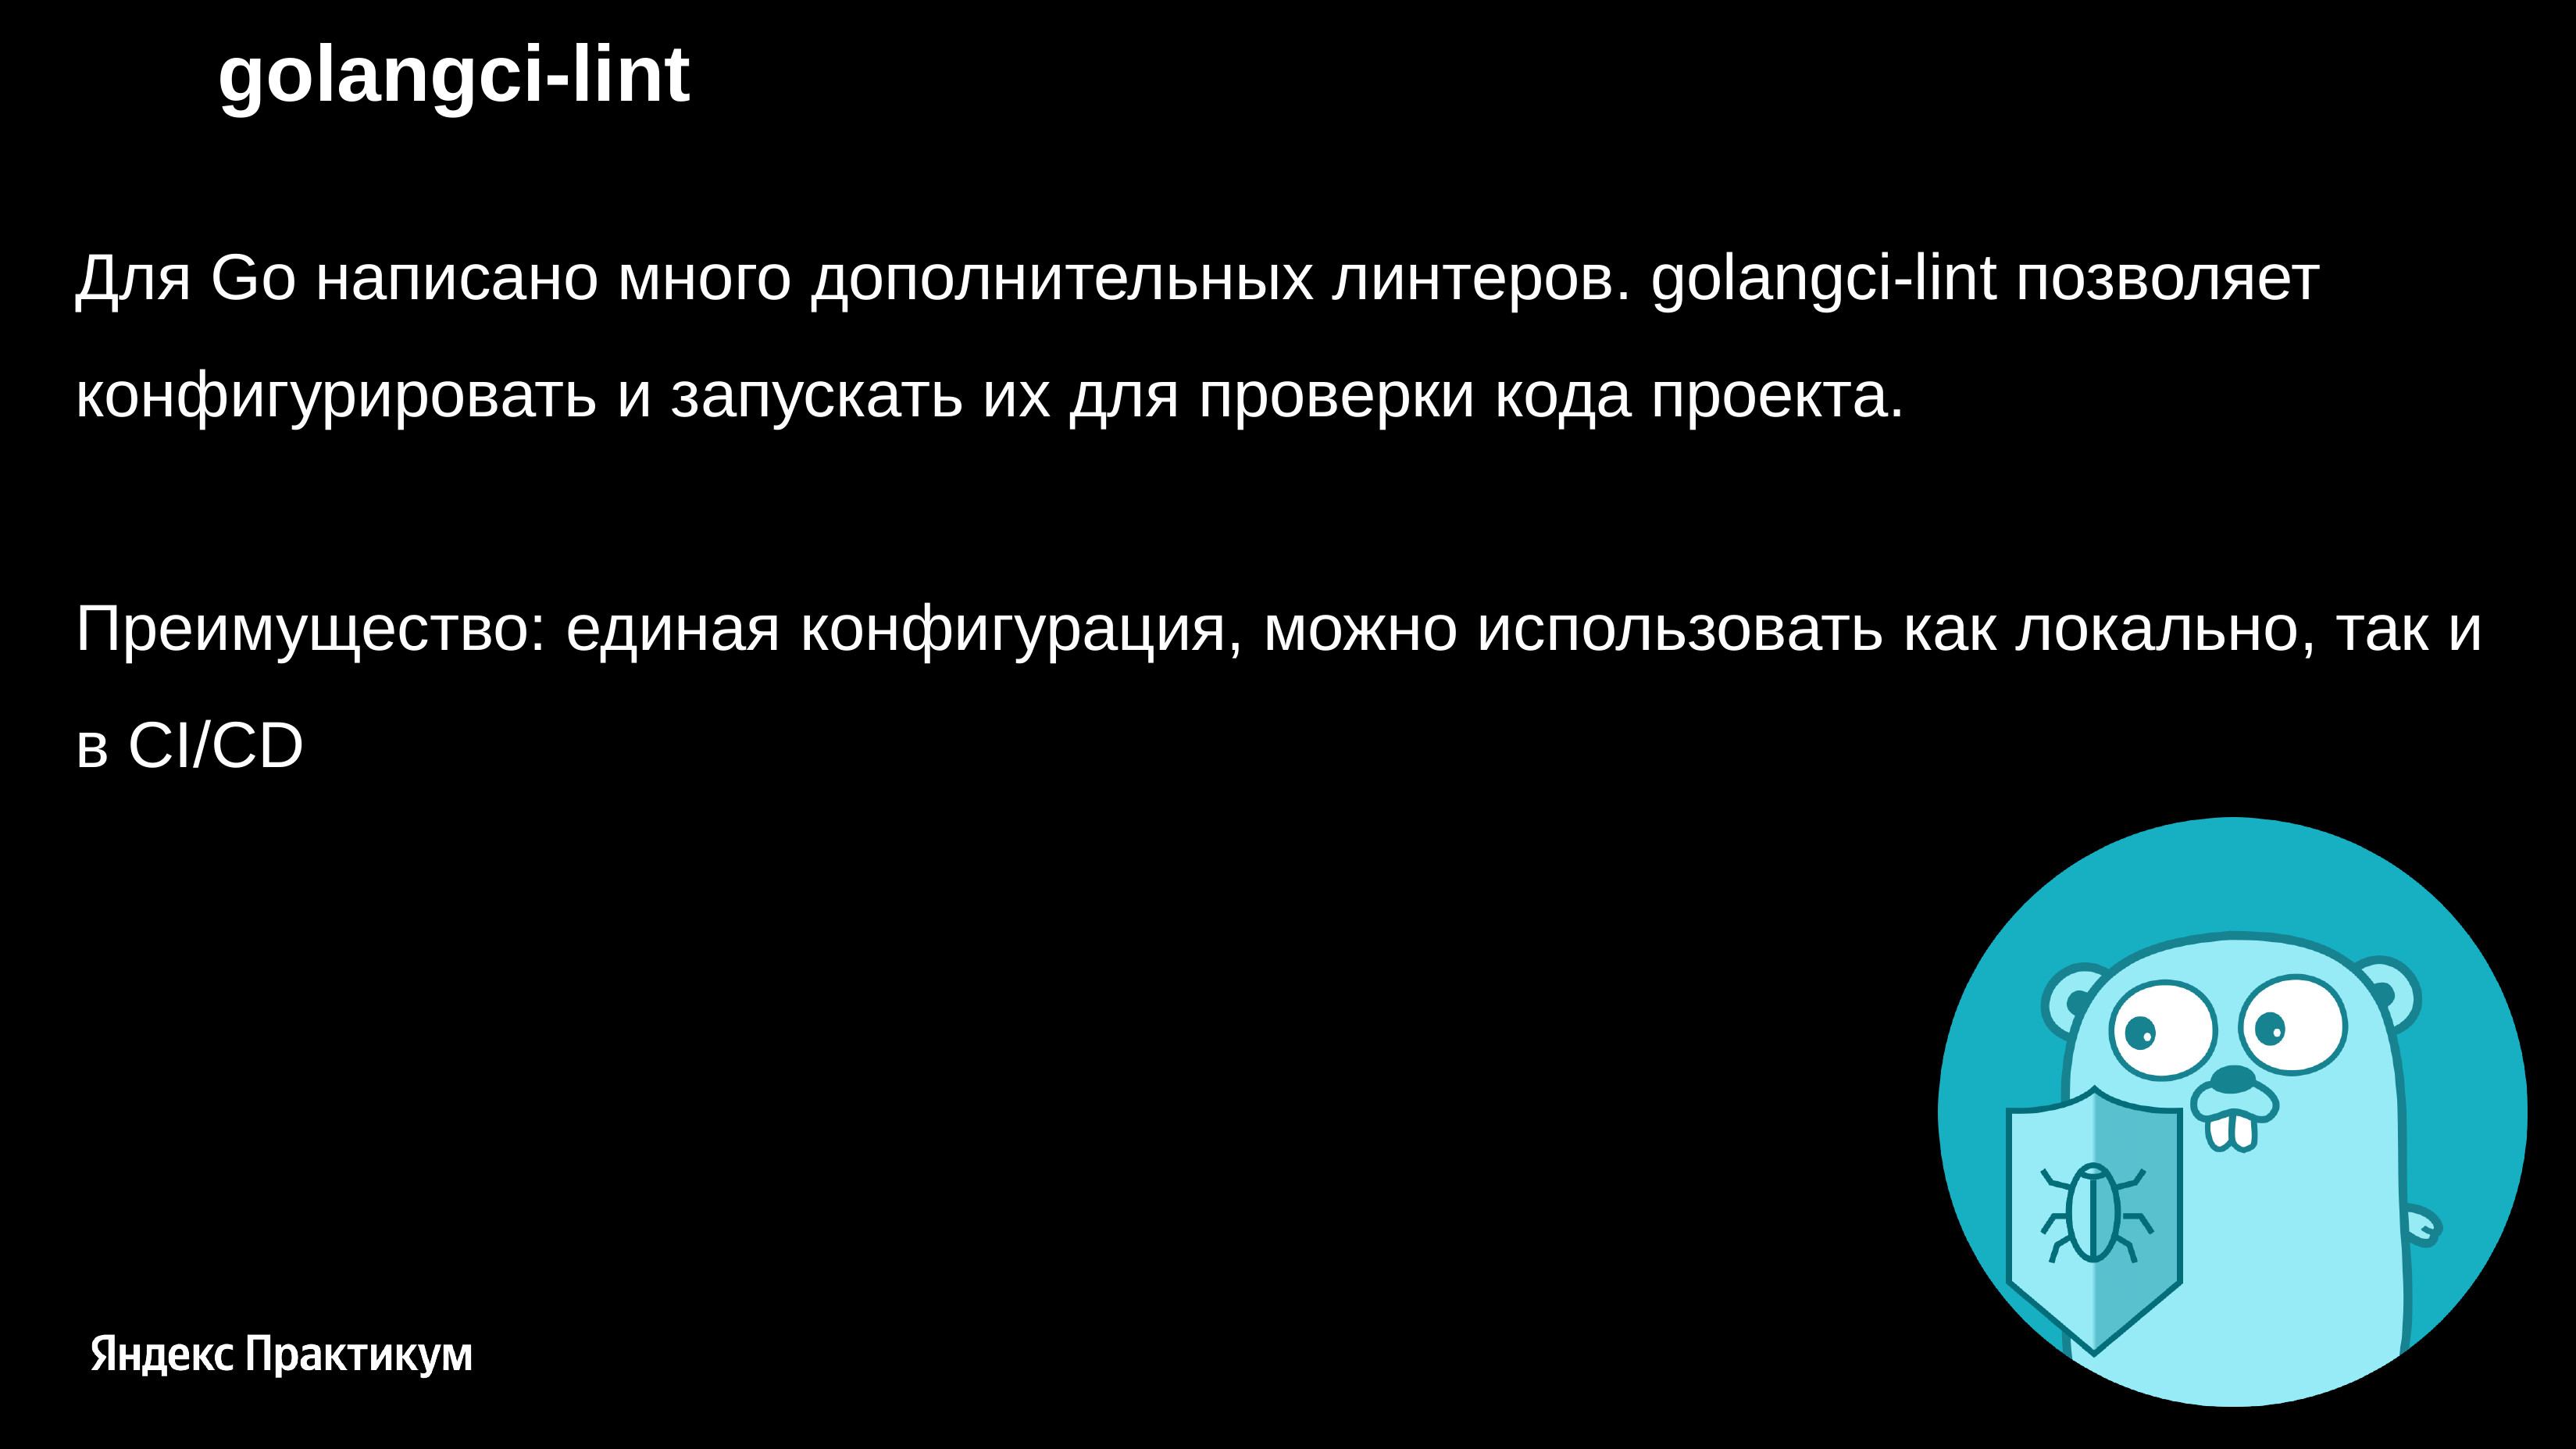

# golangci-lint
Для Go написано много дополнительных линтеров. golangci-lint позволяет конфигурировать и запускать их для проверки кода проекта.
Преимущество: единая конфигурация, можно использовать как локально, так и в CI/CD